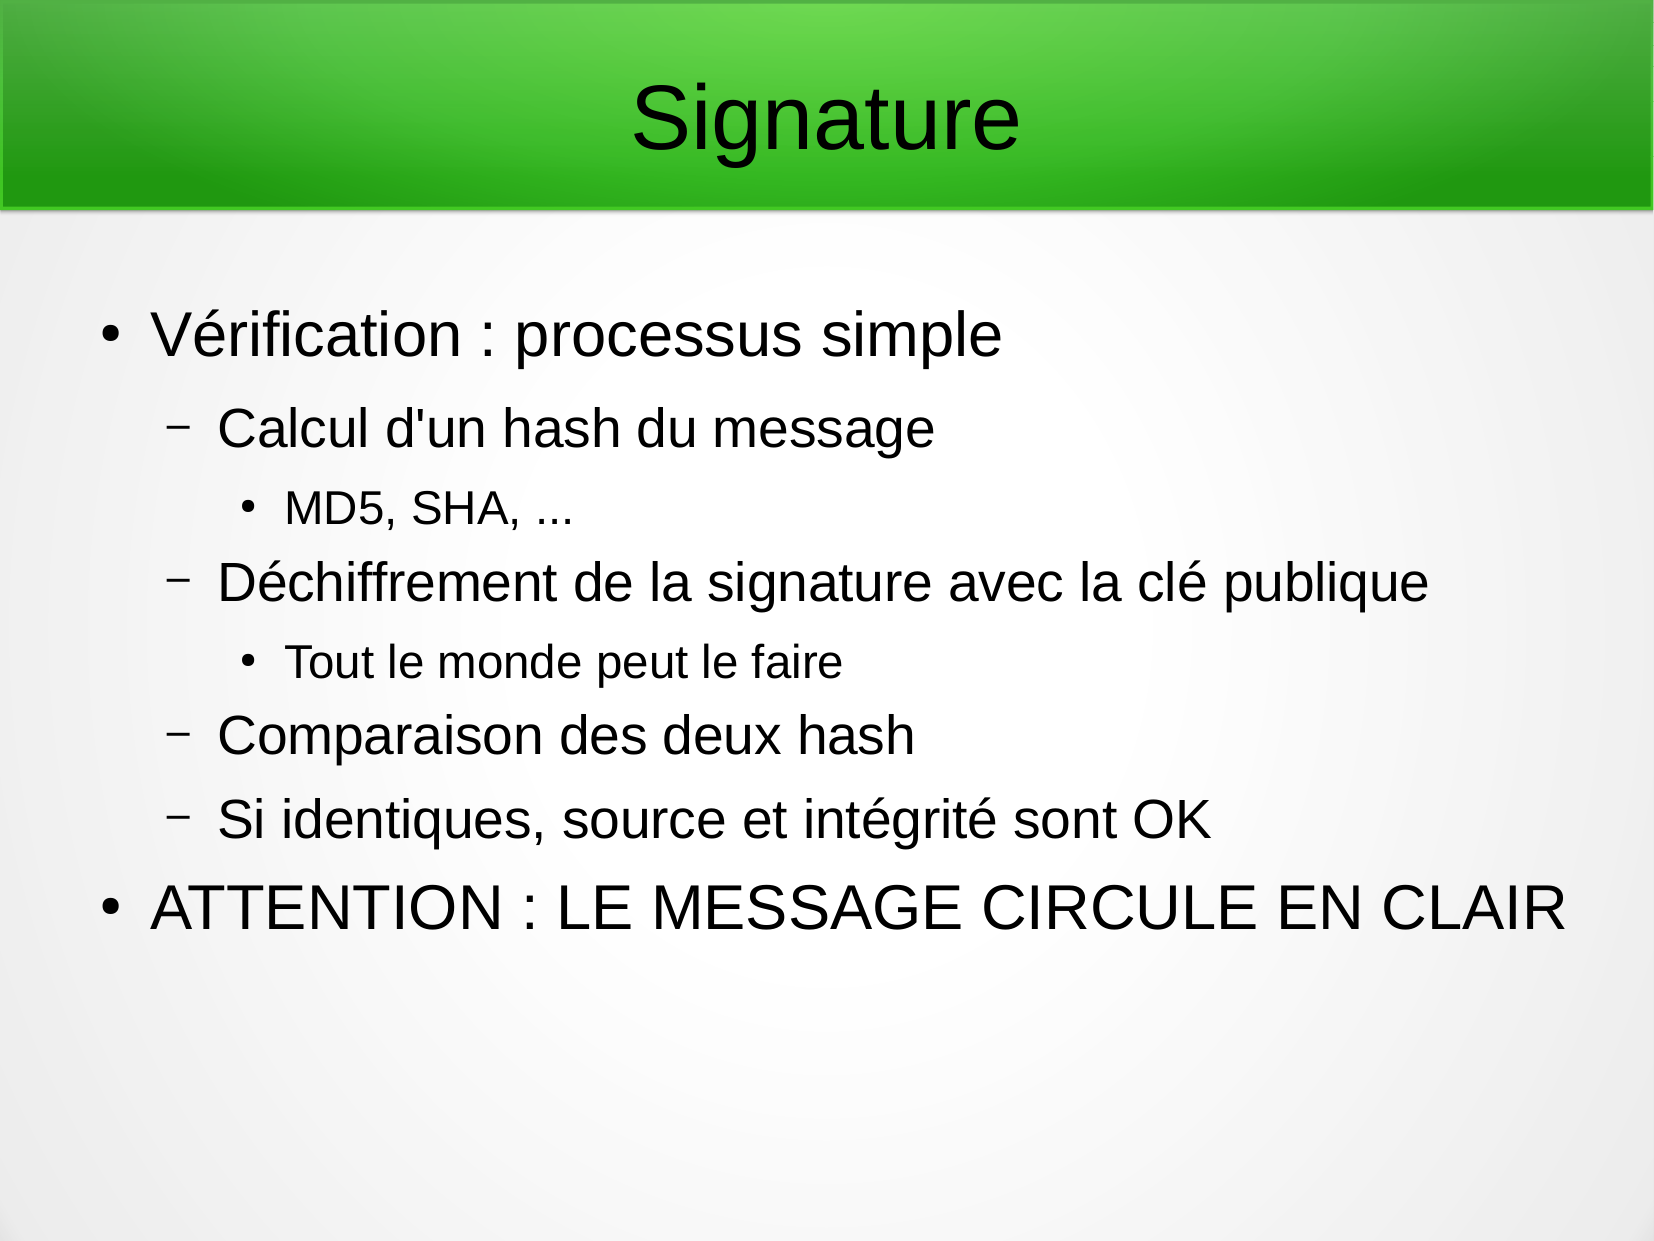

# Signature
Vérification : processus simple
Calcul d'un hash du message
MD5, SHA, ...
Déchiffrement de la signature avec la clé publique
Tout le monde peut le faire
Comparaison des deux hash
Si identiques, source et intégrité sont OK
ATTENTION : LE MESSAGE CIRCULE EN CLAIR